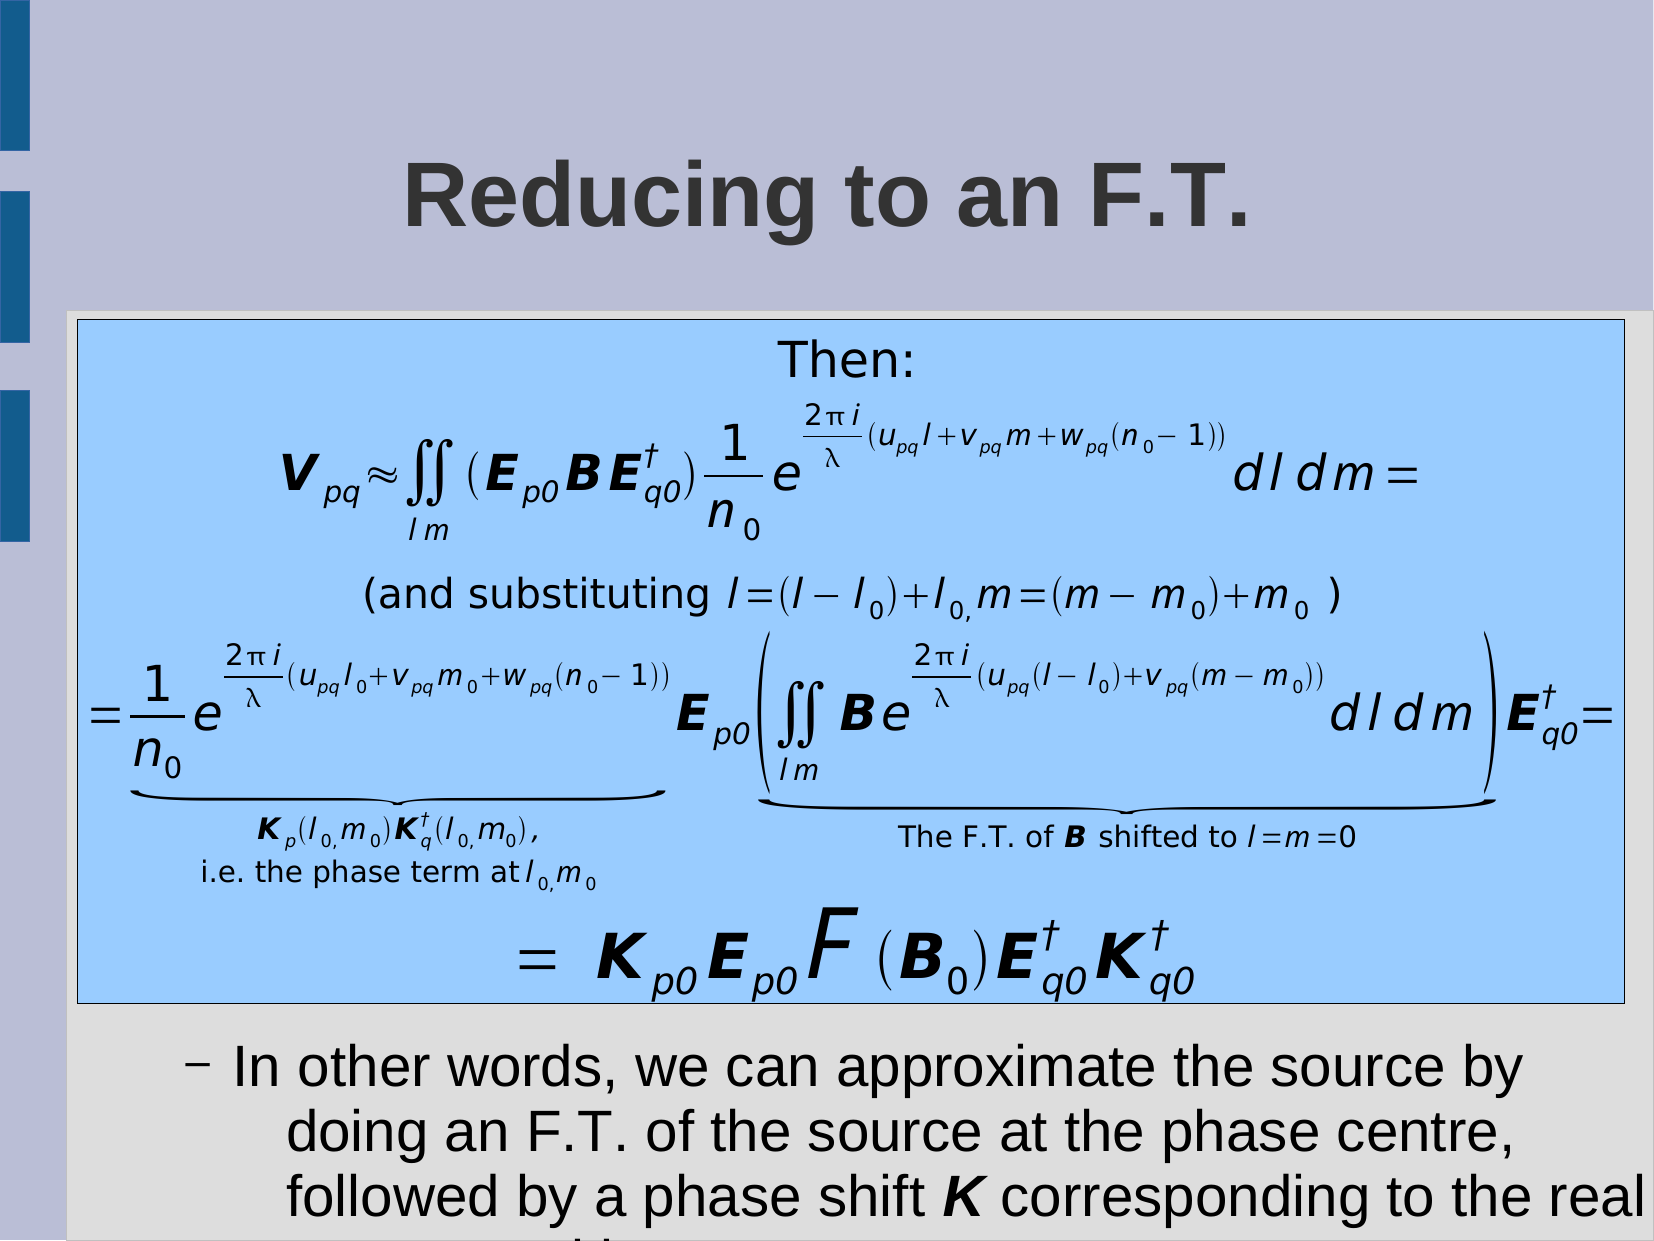

# Reducing to an F.T.
In other words, we can approximate the source by doing an F.T. of the source at the phase centre, followed by a phase shift K corresponding to the real source position.